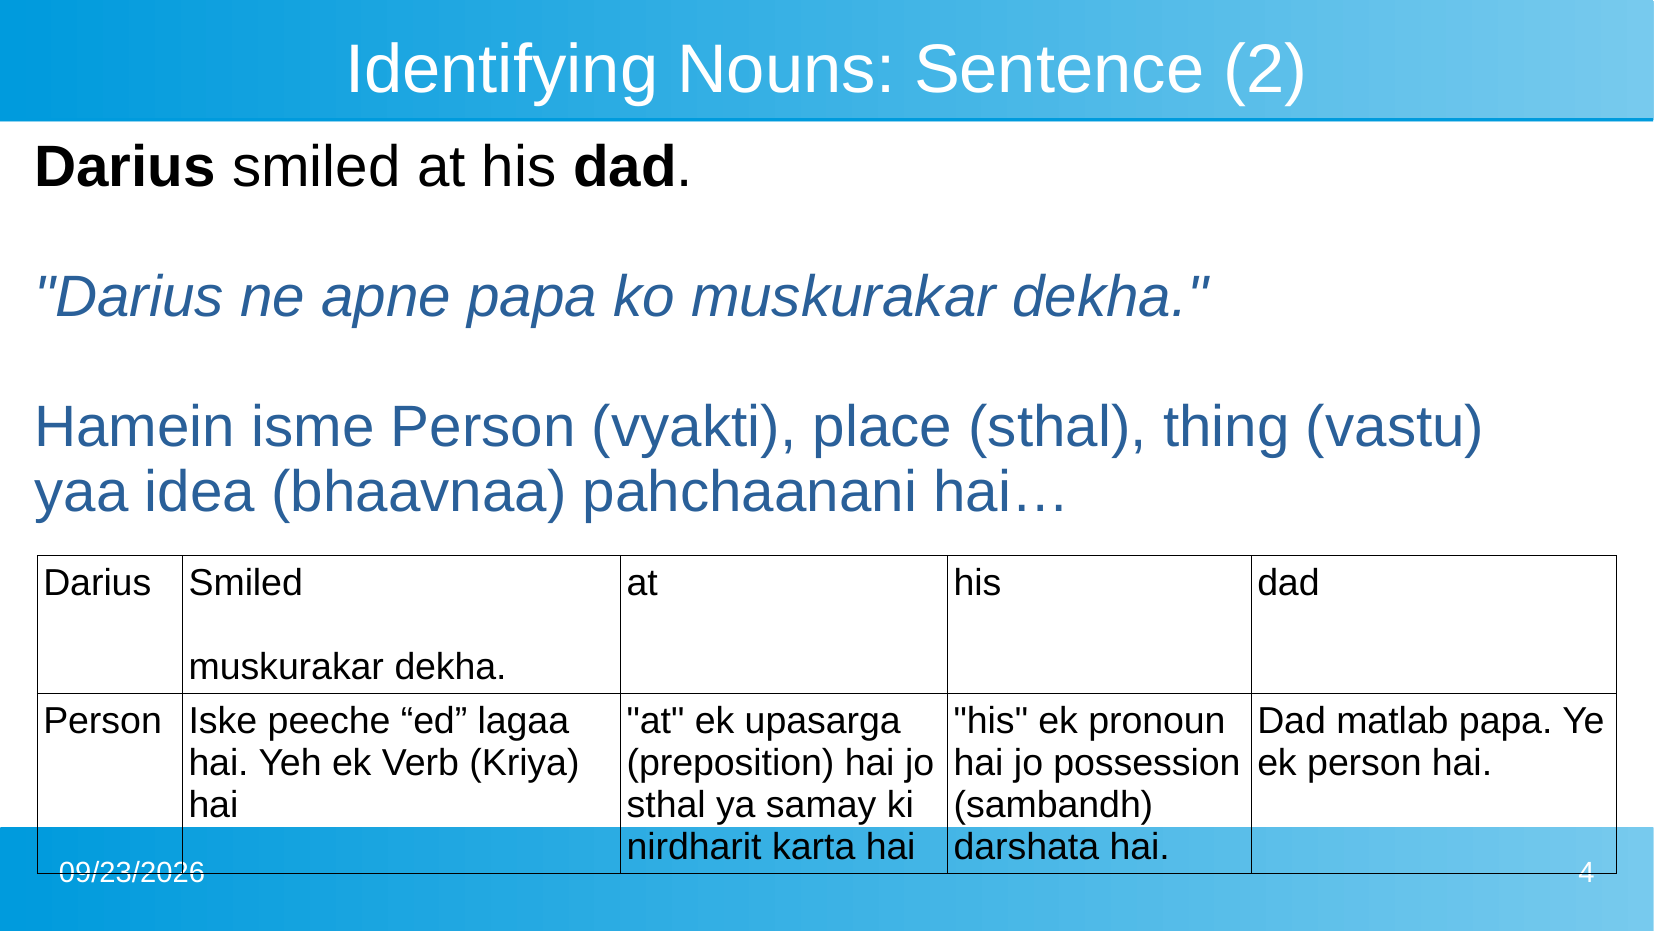

# Identifying Nouns: Sentence (2)
Darius smiled at his dad.
"Darius ne apne papa ko muskurakar dekha."
Hamein isme Person (vyakti), place (sthal), thing (vastu) yaa idea (bhaavnaa) pahchaanani hai…
| Darius | Smiled muskurakar dekha. | at | his | dad |
| --- | --- | --- | --- | --- |
| Person | Iske peeche “ed” lagaa hai. Yeh ek Verb (Kriya) hai | "at" ek upasarga (preposition) hai jo sthal ya samay ki nirdharit karta hai | "his" ek pronoun hai jo possession (sambandh) darshata hai. | Dad matlab papa. Ye ek person hai. |
4